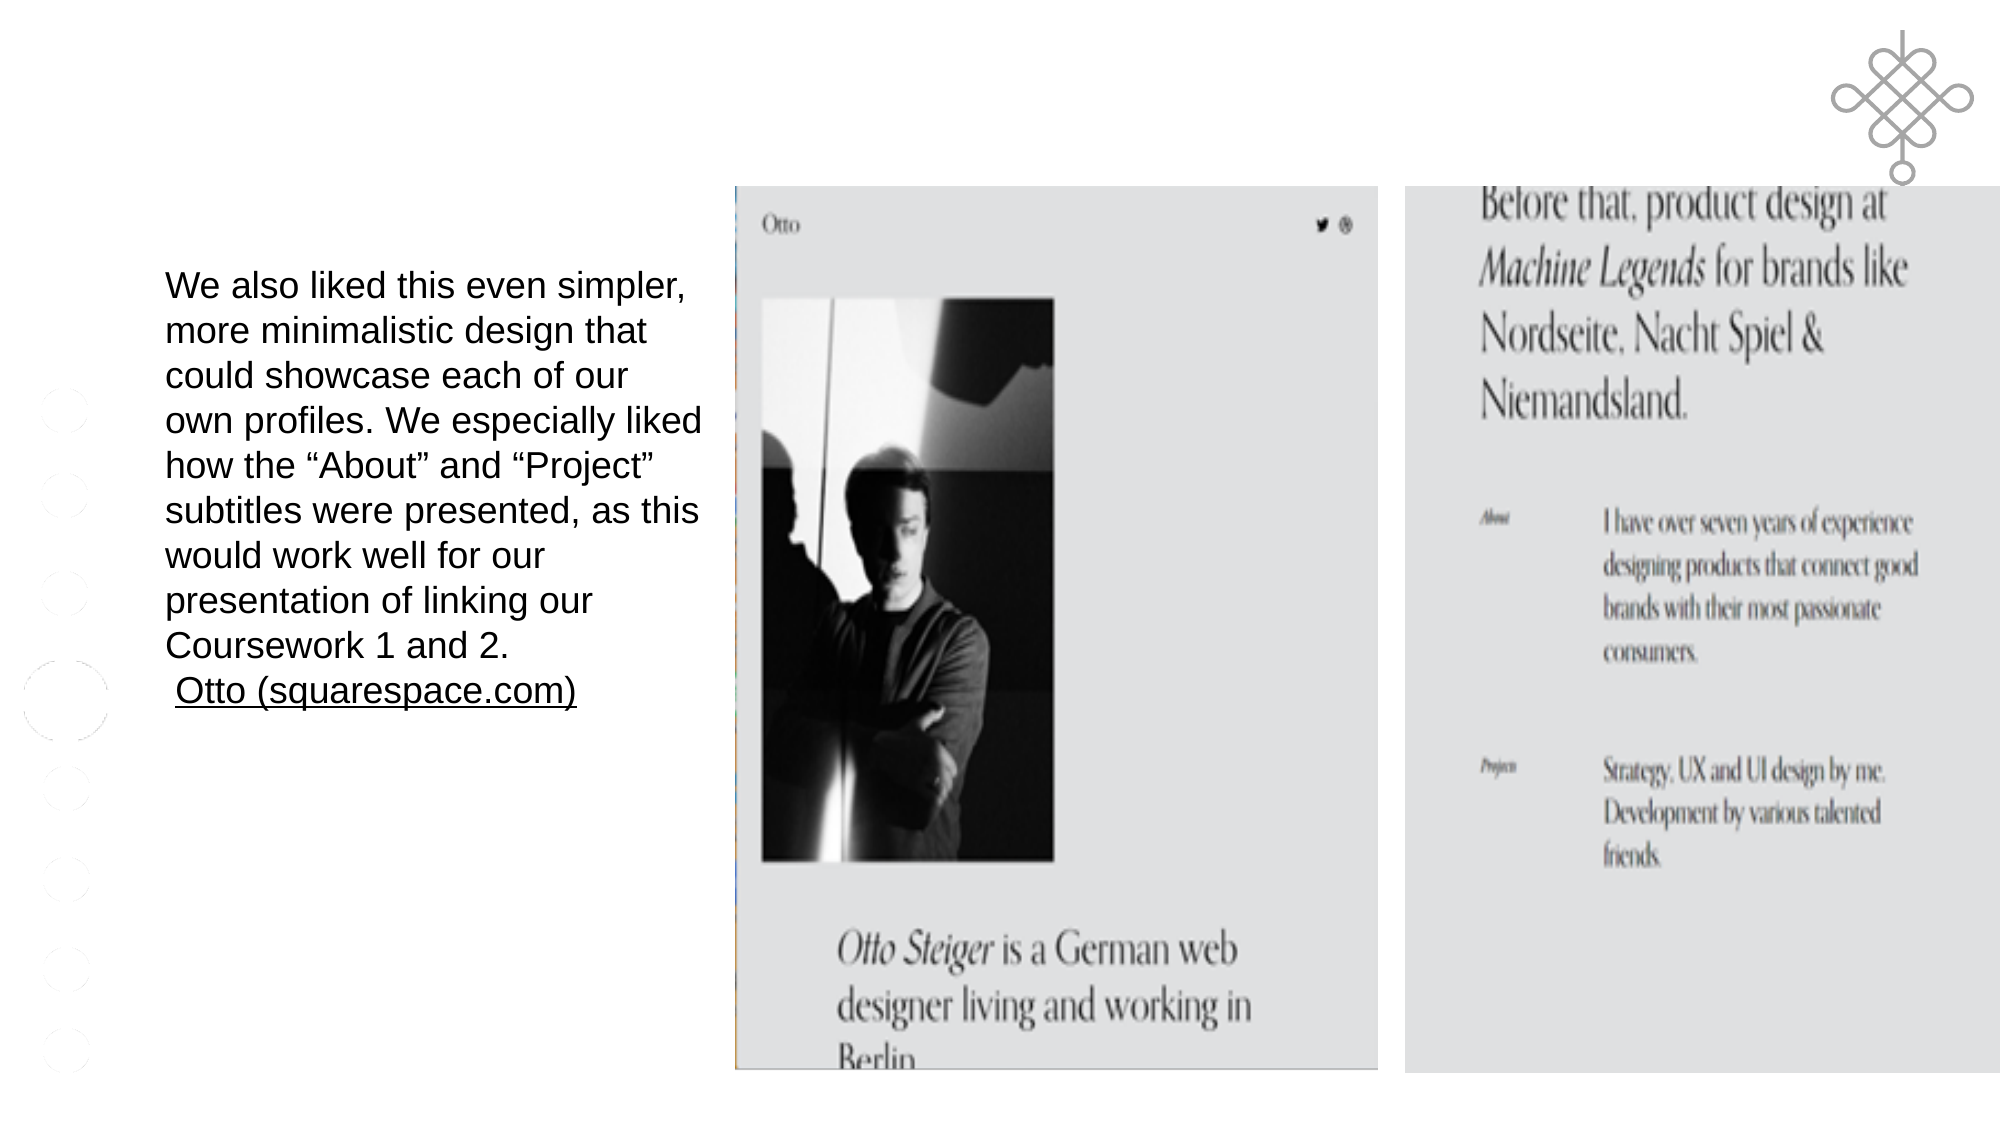

WEB DEVELOPMENT G10
RESOURCES / SQUARESPACE
We also liked this even simpler, more minimalistic design that could showcase each of our own profiles. We especially liked how the “About” and “Project” subtitles were presented, as this would work well for our presentation of linking our Coursework 1 and 2.
 Otto (squarespace.com)